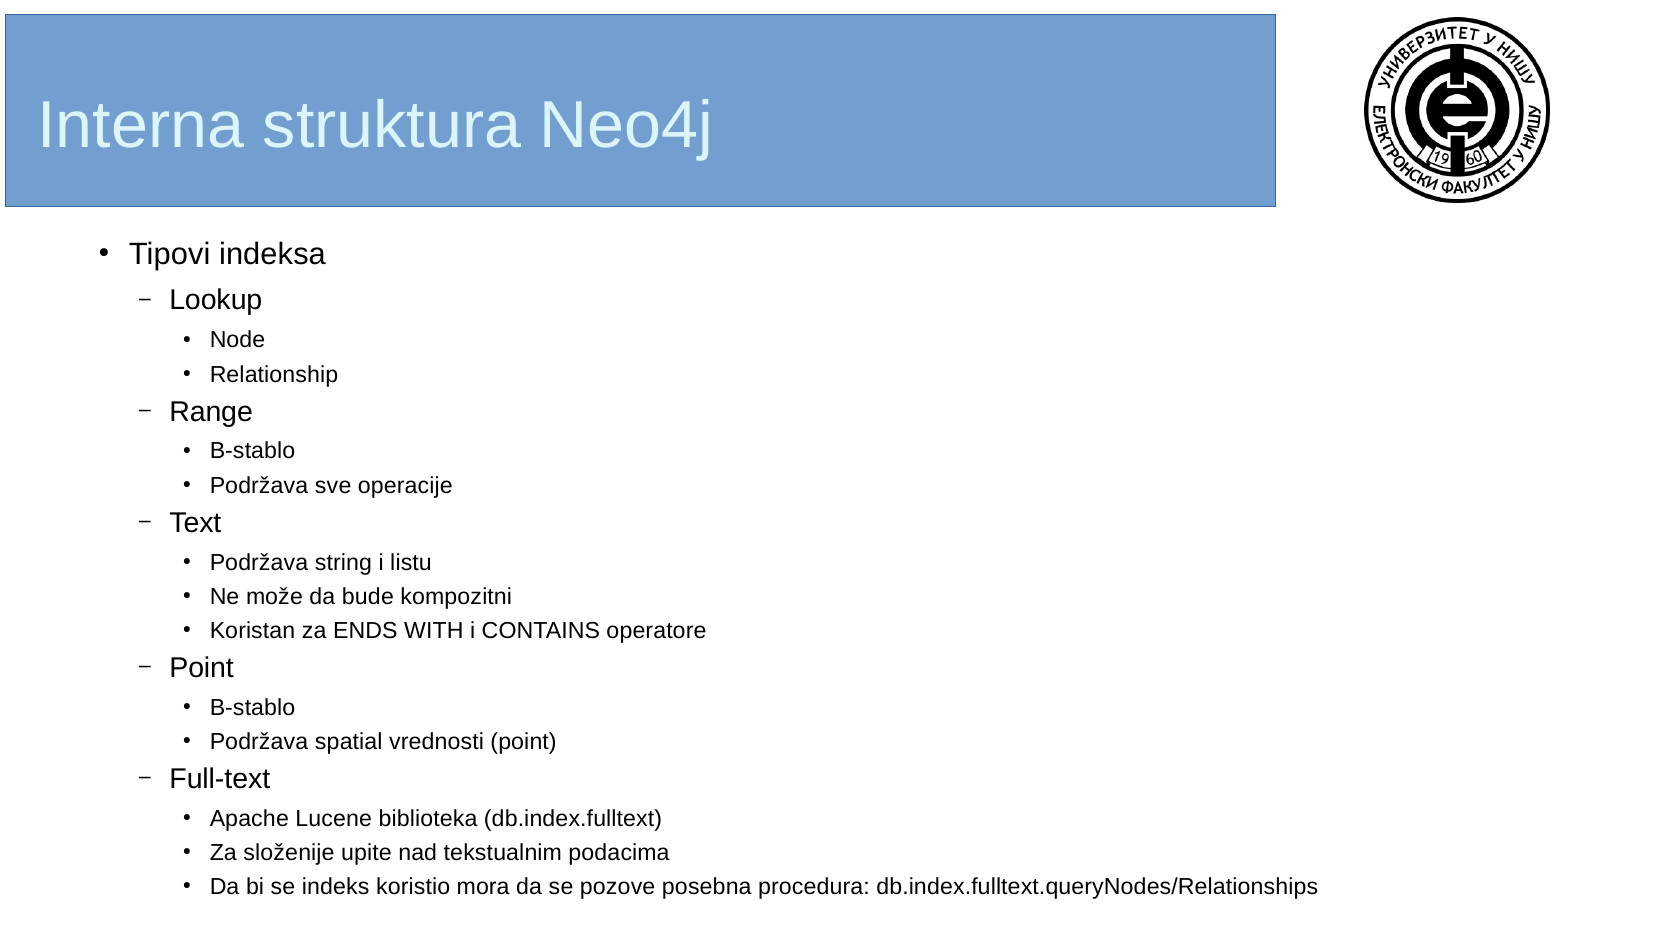

# Interna struktura Neo4j
Tipovi indeksa
Lookup
Node
Relationship
Range
B-stablo
Podržava sve operacije
Text
Podržava string i listu
Ne može da bude kompozitni
Koristan za ENDS WITH i CONTAINS operatore
Point
B-stablo
Podržava spatial vrednosti (point)
Full-text
Apache Lucene biblioteka (db.index.fulltext)
Za složenije upite nad tekstualnim podacima
Da bi se indeks koristio mora da se pozove posebna procedura: db.index.fulltext.queryNodes/Relationships